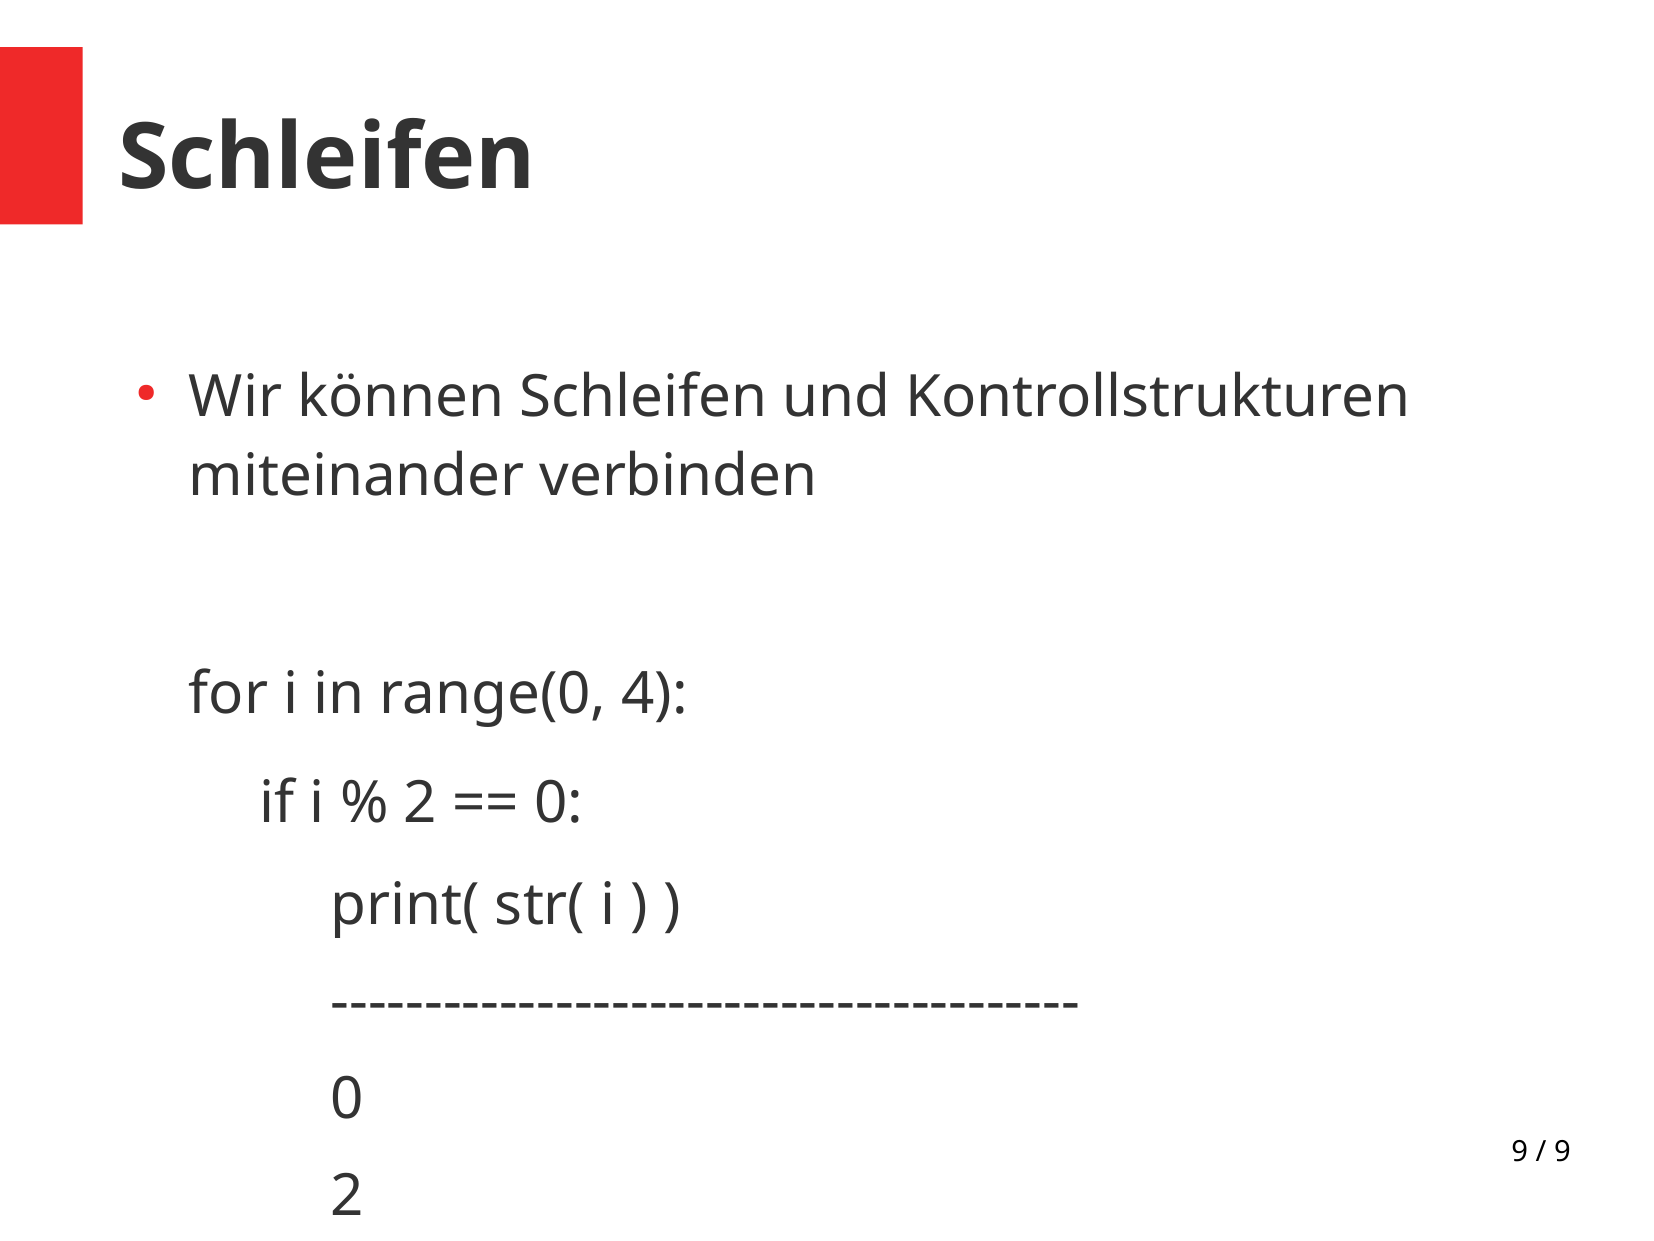

# Schleifen
Wir können Schleifen und Kontrollstrukturen miteinander verbinden
for i in range(0, 4):
if i % 2 == 0:
print( str( i ) )
----------------------------------------
0
2
4
9